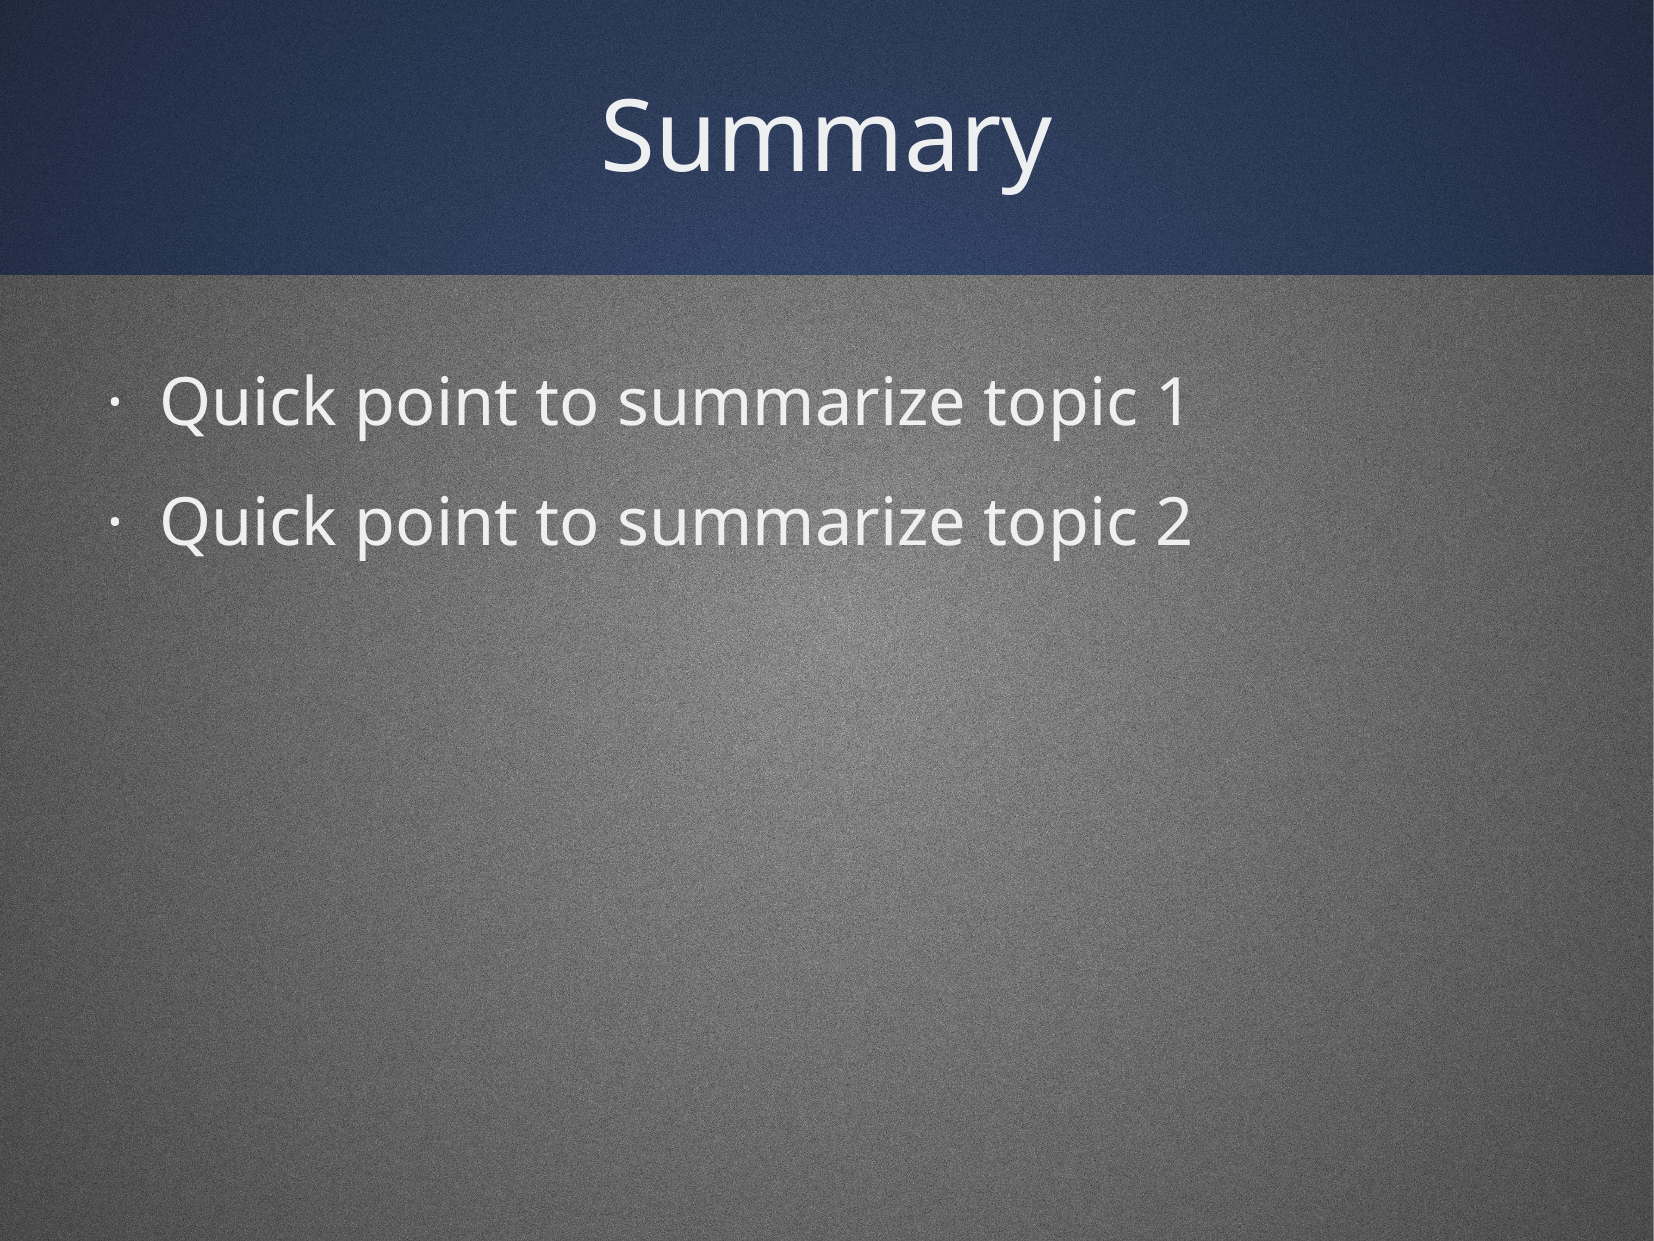

# Summary
Quick point to summarize topic 1
Quick point to summarize topic 2